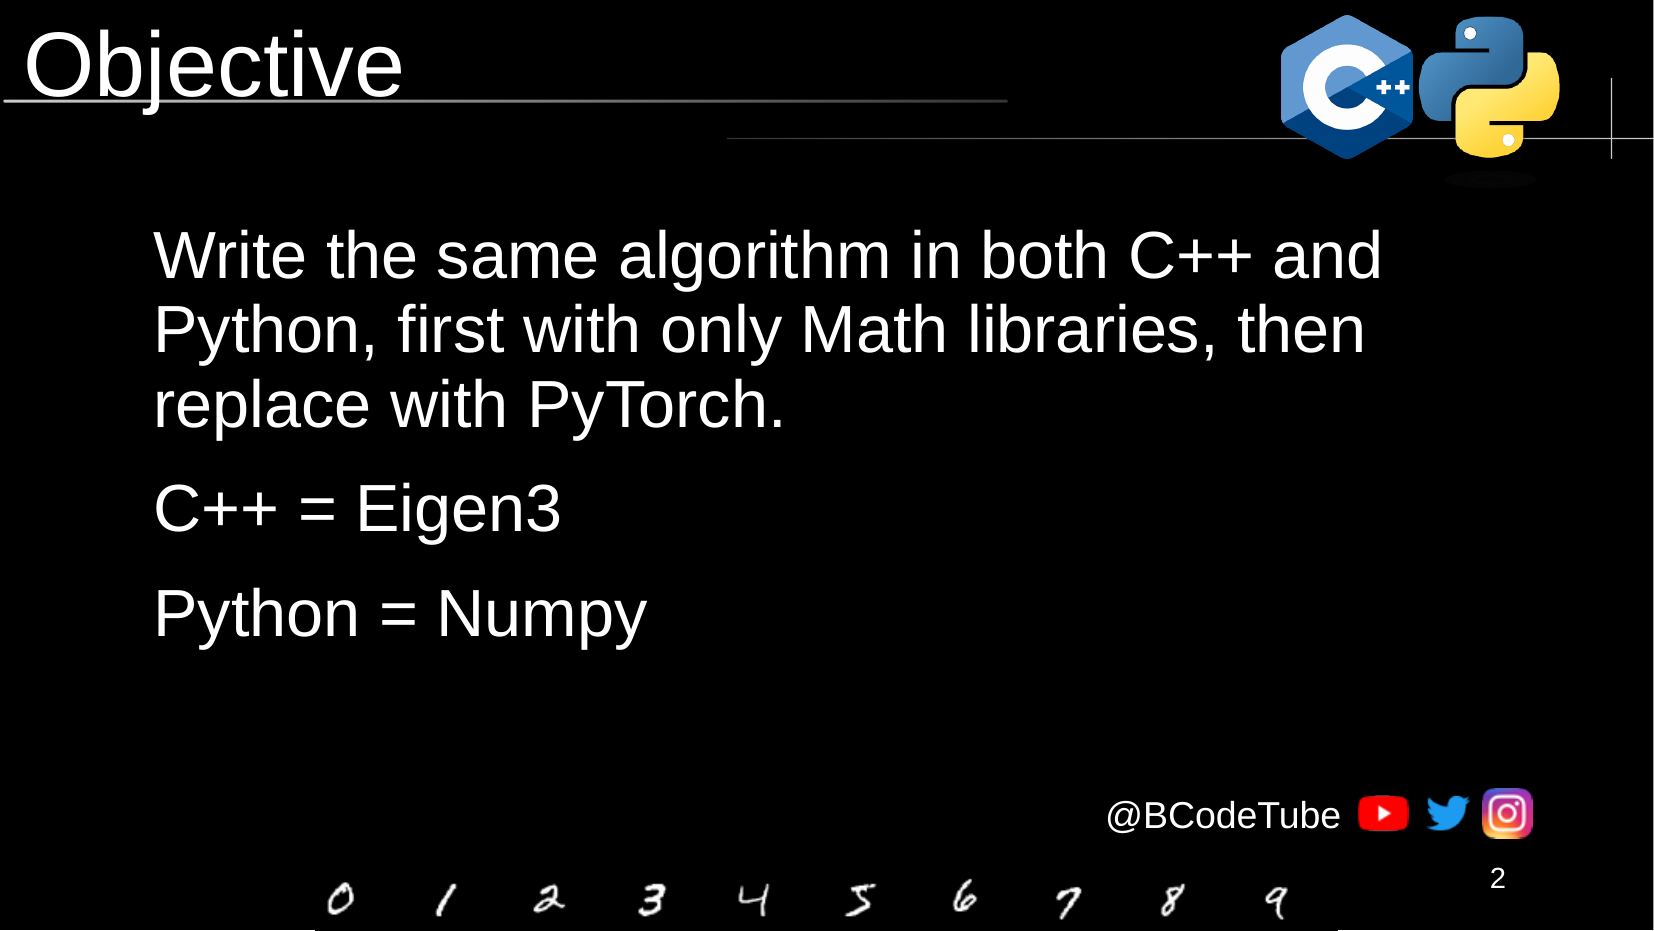

# Objective
Write the same algorithm in both C++ and Python, first with only Math libraries, then replace with PyTorch.
C++ = Eigen3
Python = Numpy
2